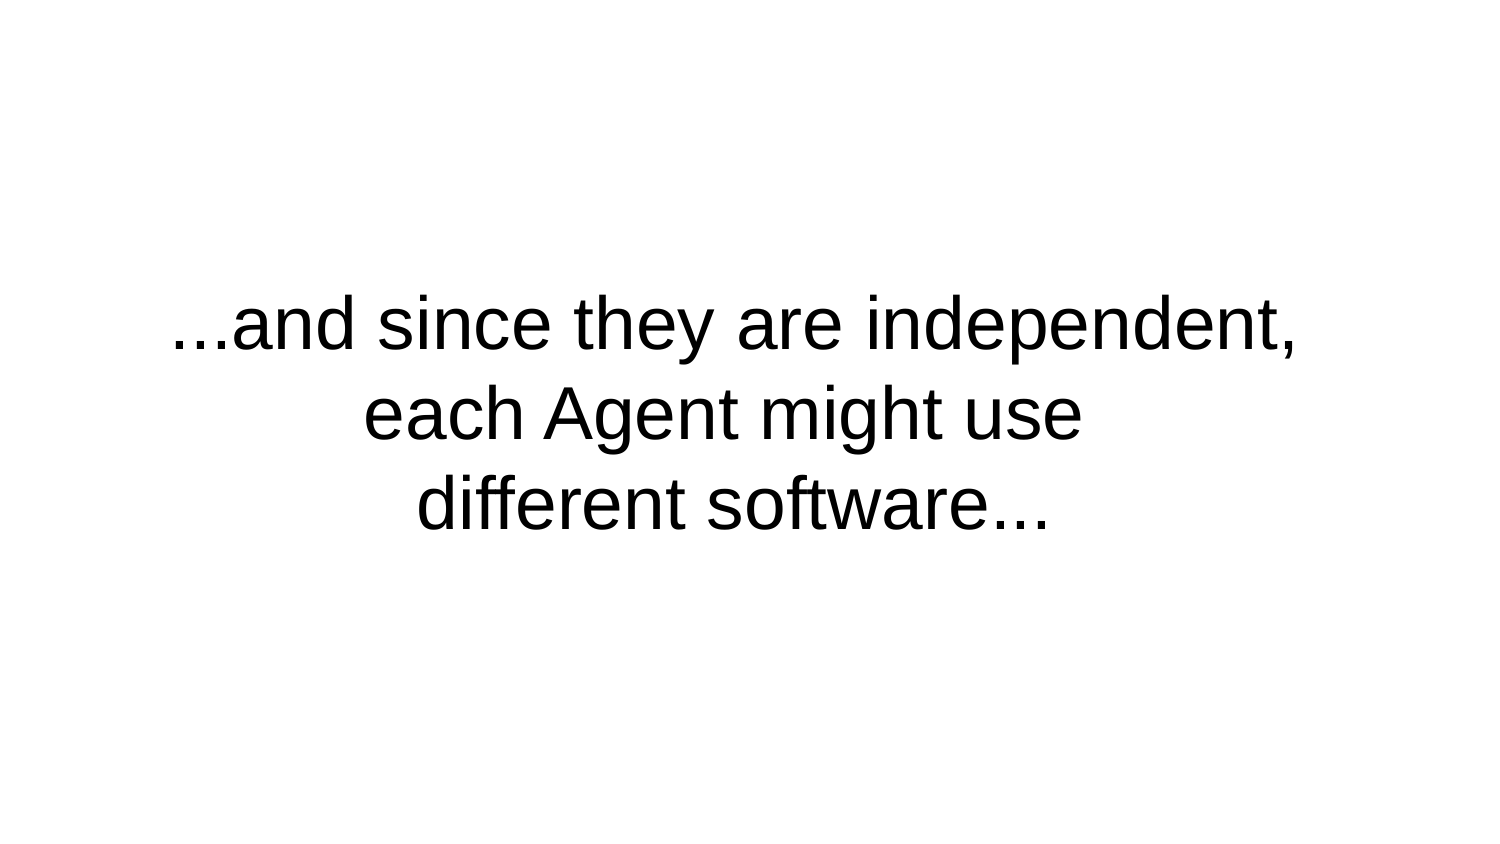

# ...and since they are independent, each Agent might use different software...